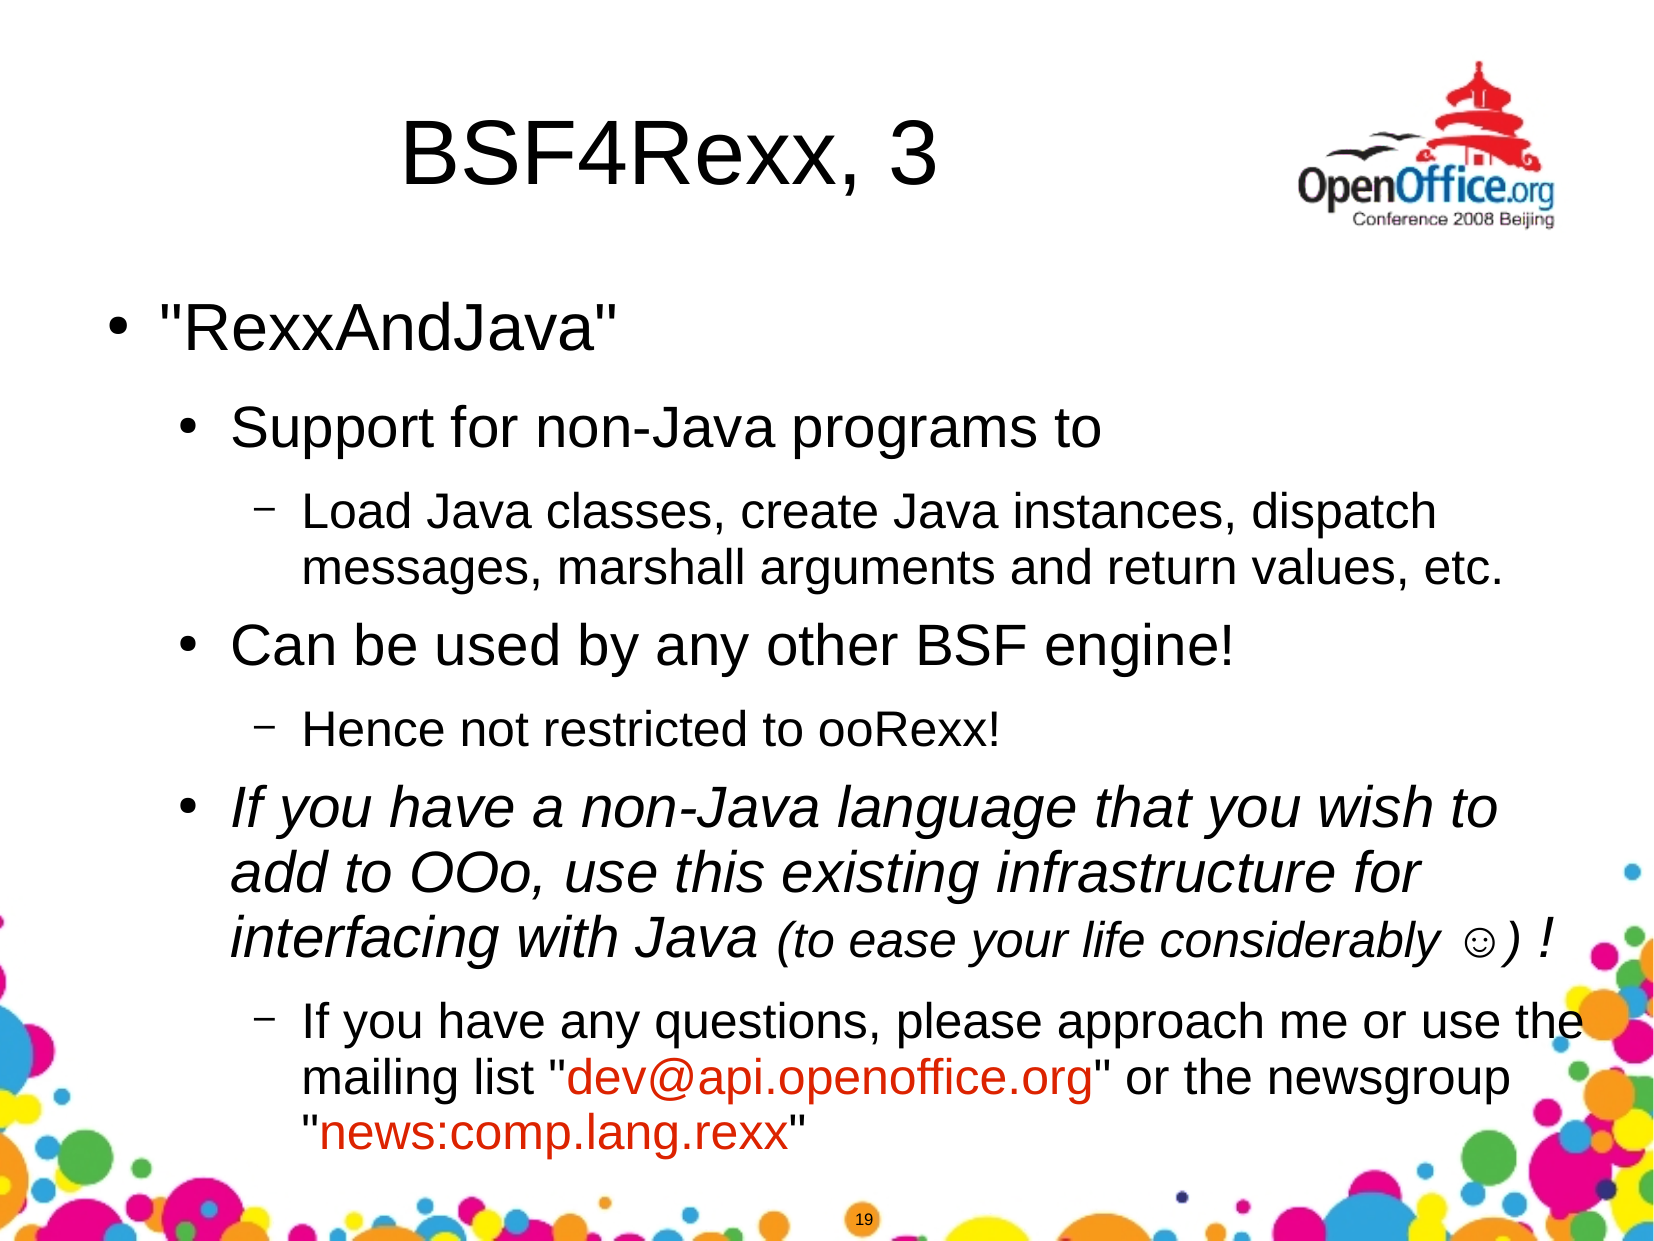

# BSF4Rexx, 3
"RexxAndJava"
Support for non-Java programs to
Load Java classes, create Java instances, dispatch messages, marshall arguments and return values, etc.
Can be used by any other BSF engine!
Hence not restricted to ooRexx!
If you have a non-Java language that you wish to add to OOo, use this existing infrastructure for interfacing with Java (to ease your life considerably ☺) !
If you have any questions, please approach me or use the mailing list "dev@api.openoffice.org" or the newsgroup "news:comp.lang.rexx"
19